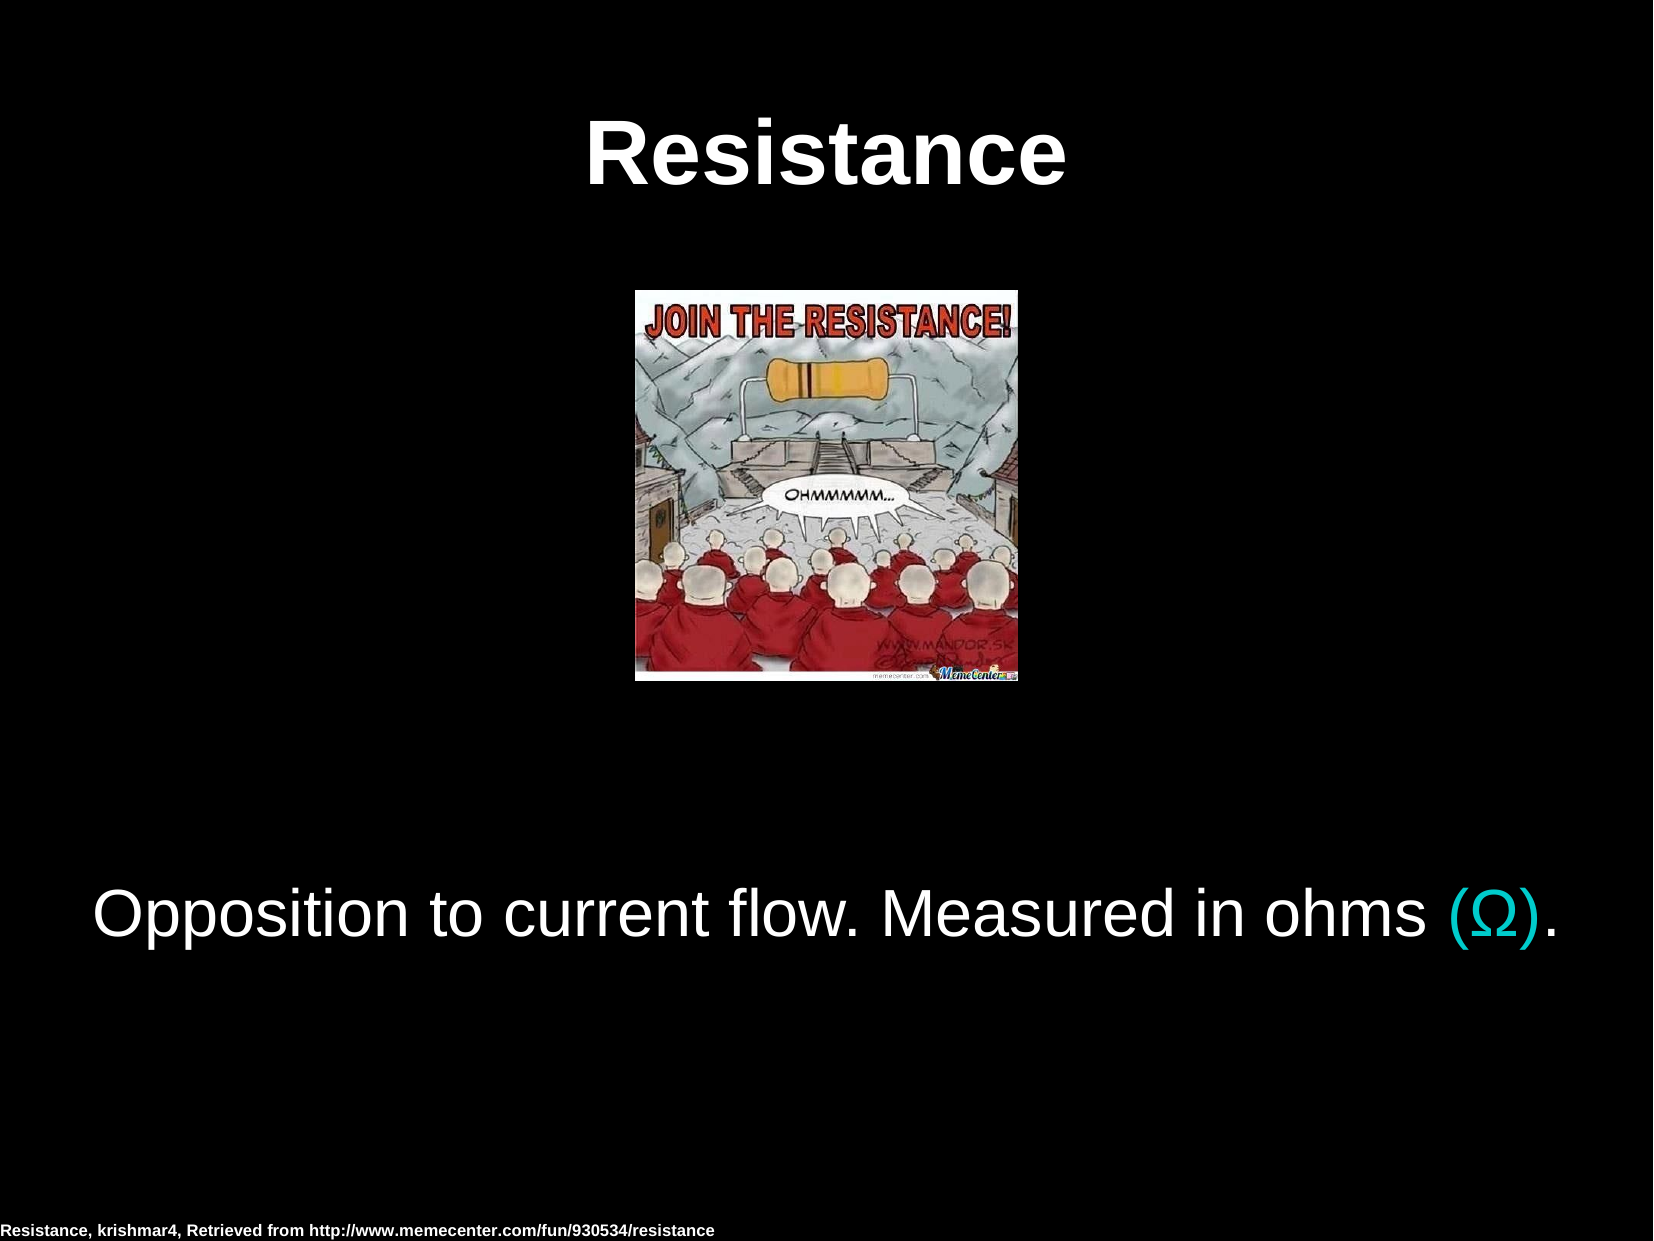

# Resistance
Opposition to current flow. Measured in ohms (Ω).
Resistance, krishmar4, Retrieved from http://www.memecenter.com/fun/930534/resistance